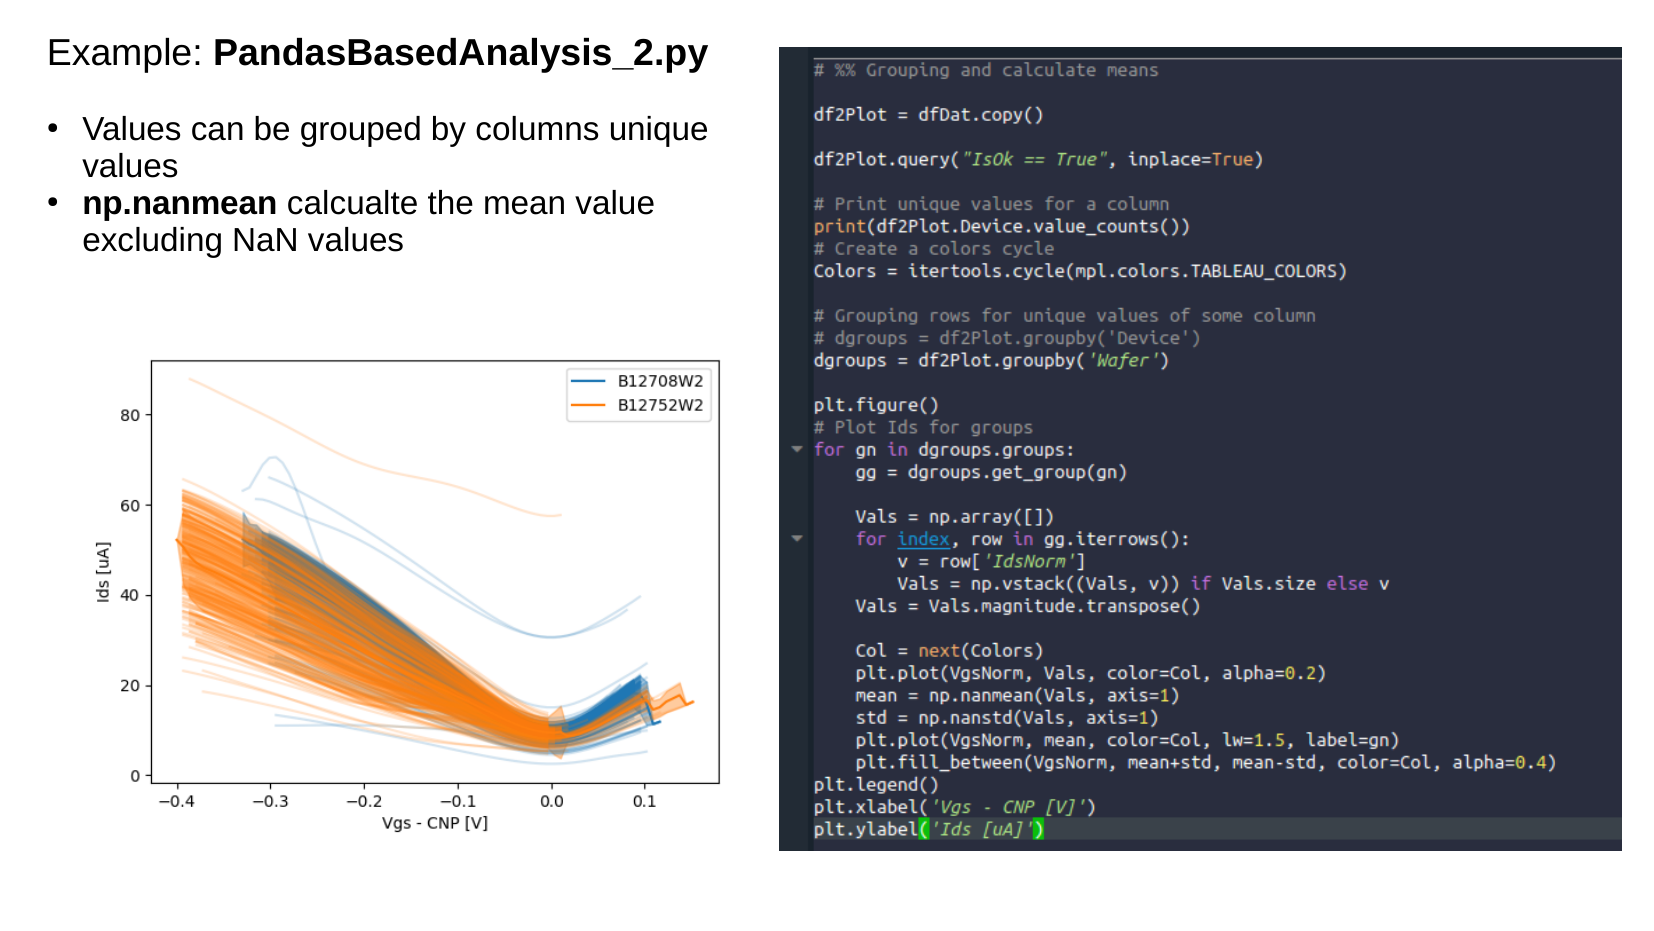

Example: PandasBasedAnalysis_2.py
Values can be grouped by columns unique values
np.nanmean calcualte the mean value excluding NaN values